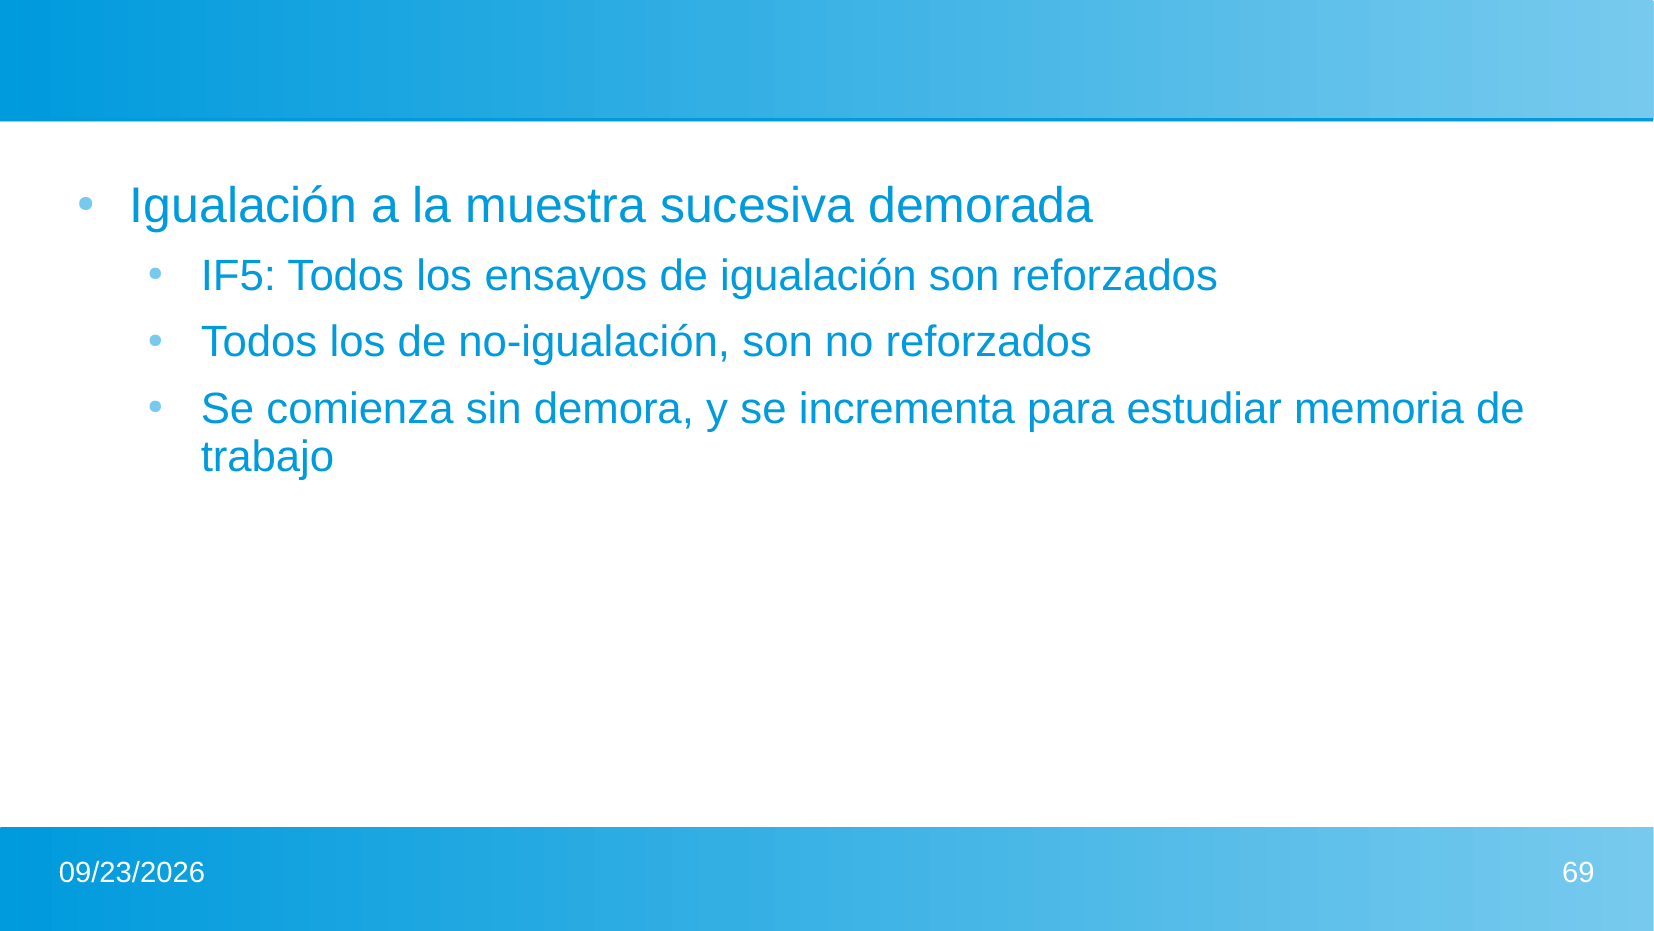

# Igualación a la muestra sucesiva demorada
IF5: Todos los ensayos de igualación son reforzados
Todos los de no-igualación, son no reforzados
Se comienza sin demora, y se incrementa para estudiar memoria de trabajo
69